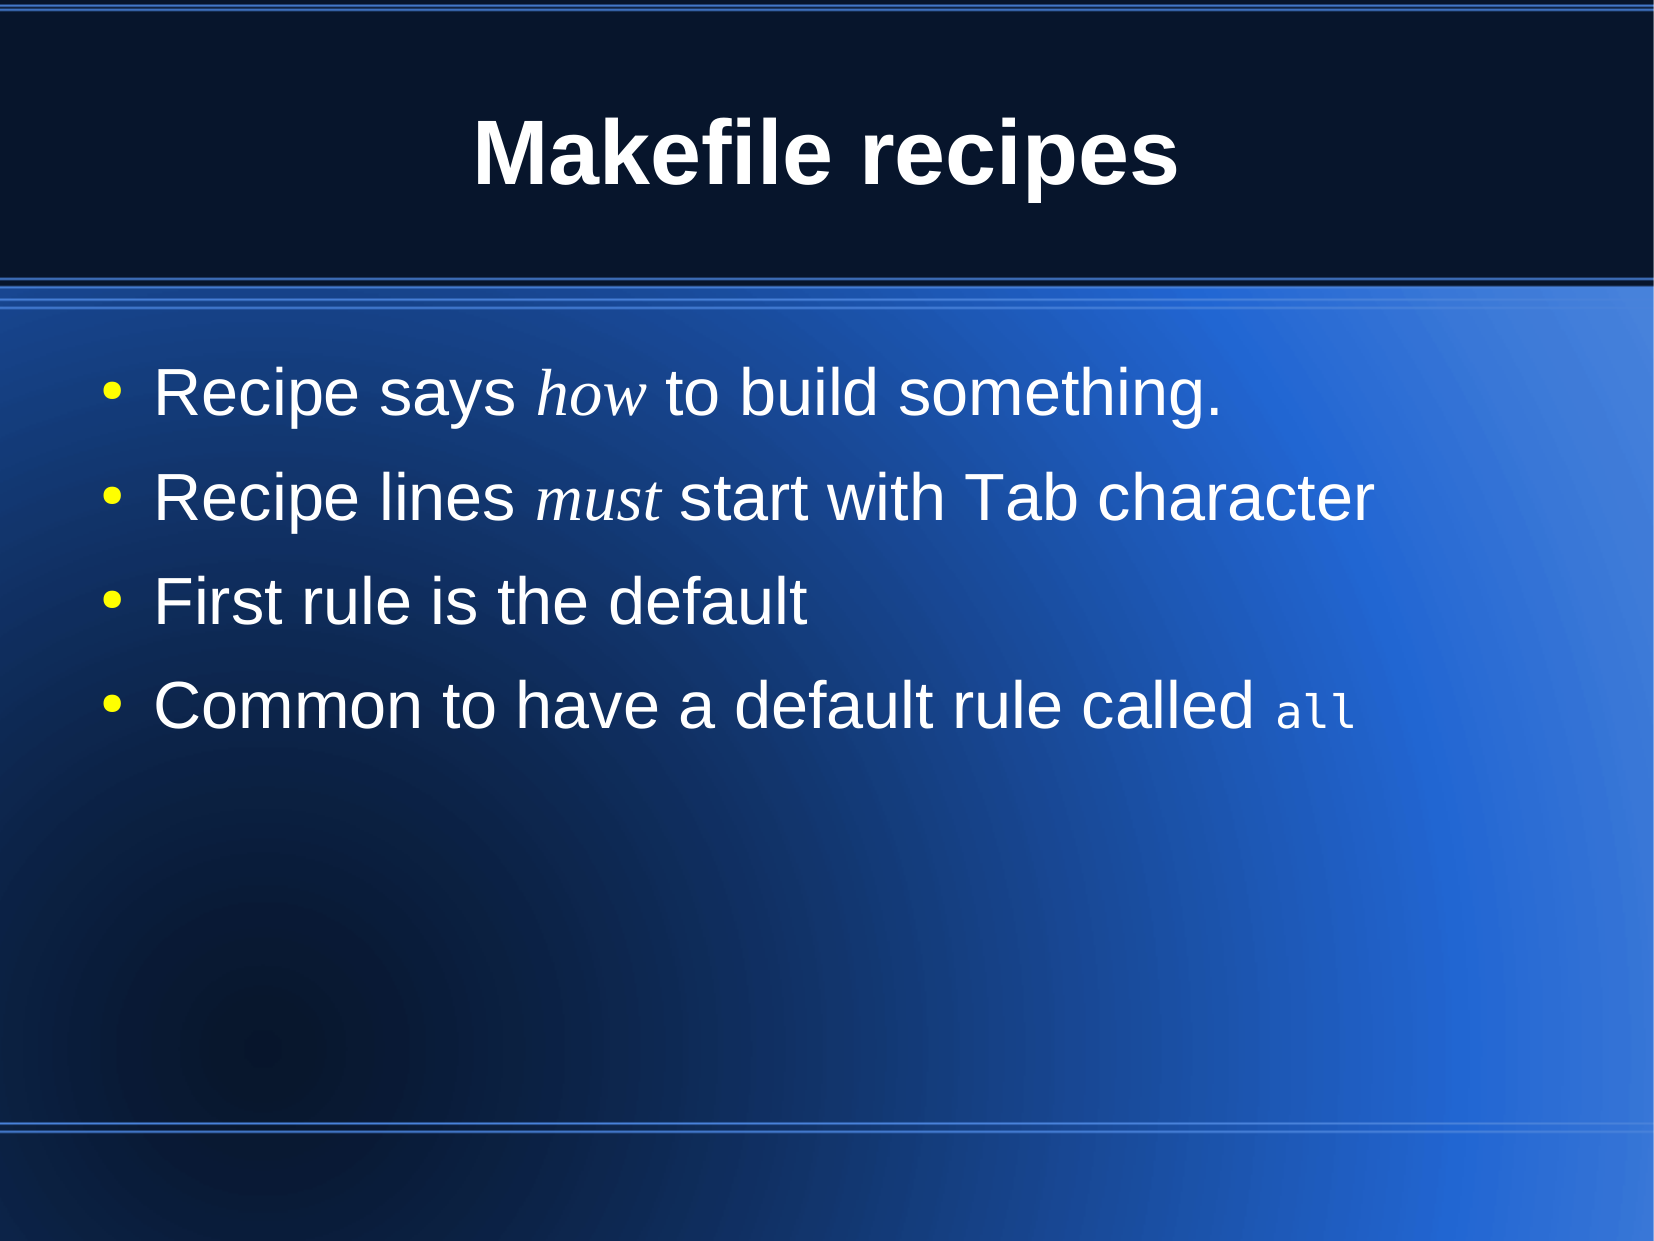

# Makefile recipes
Recipe says how to build something.
Recipe lines must start with Tab character
First rule is the default
Common to have a default rule called all